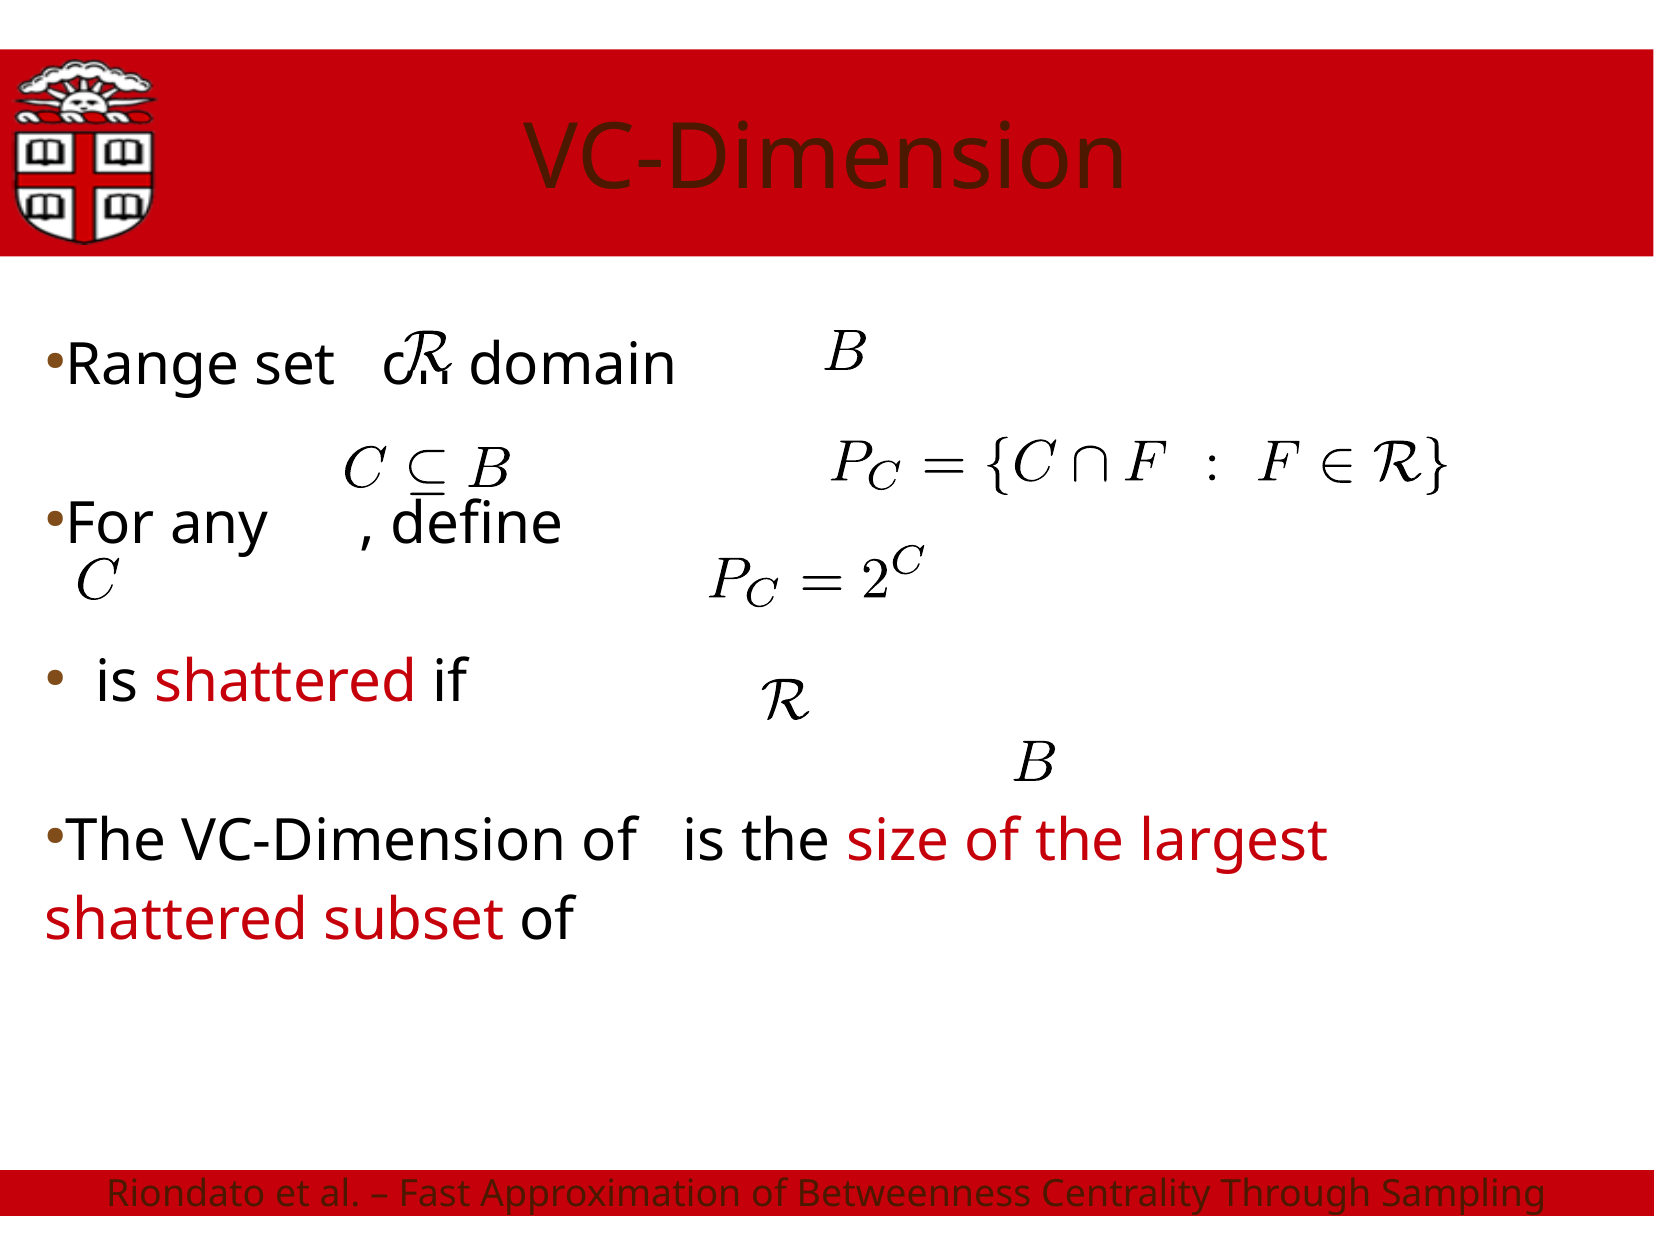

# VC-Dimension
Range set on domain
For any , define
 is shattered if
The VC-Dimension of is the size of the largest shattered subset of
Riondato et al. – Fast Approximation of Betweenness Centrality Through Sampling